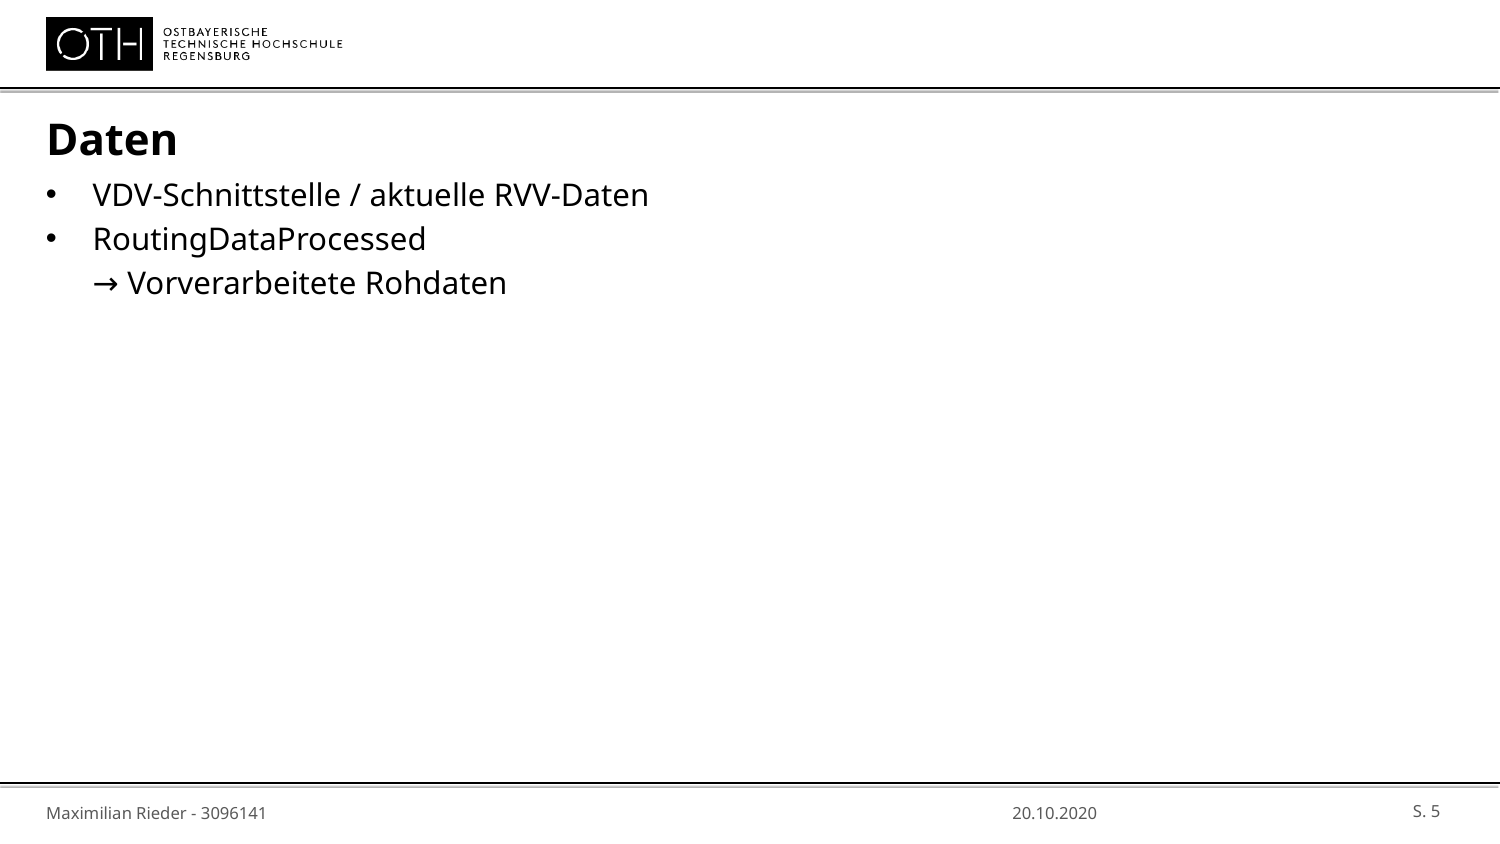

# Daten
VDV-Schnittstelle / aktuelle RVV-Daten
RoutingDataProcessed
→ Vorverarbeitete Rohdaten
S.
Maximilian Rieder - 3096141
20.10.2020